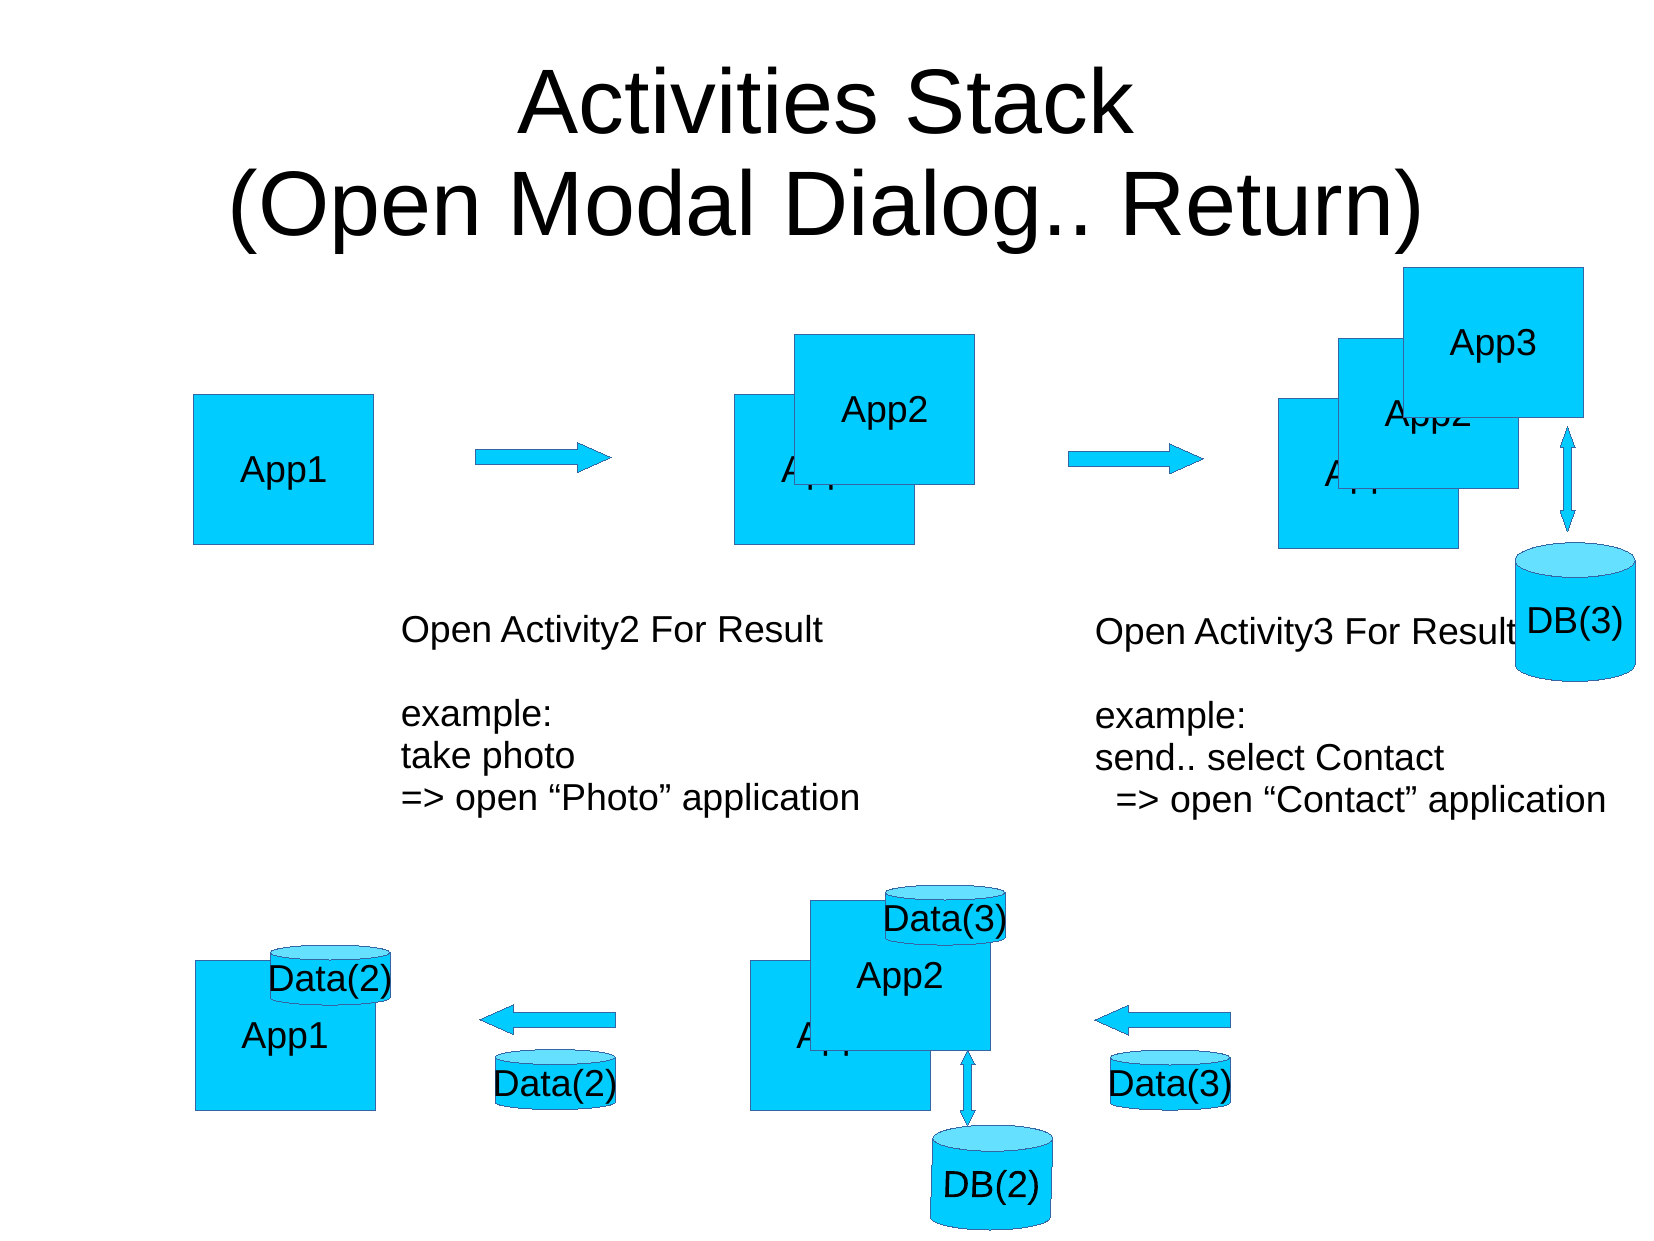

# Activities Stack (Open Modal Dialog.. Return)
App3
App2
App2
App1
App1
App1
DB(3)
Open Activity2 For Result
example:
take photo
=> open “Photo” application
Open Activity3 For Result
example:
send.. select Contact
 => open “Contact” application
Data(3)
App2
Data(2)
App1
App1
Data(2)
Data(3)
DB(2)